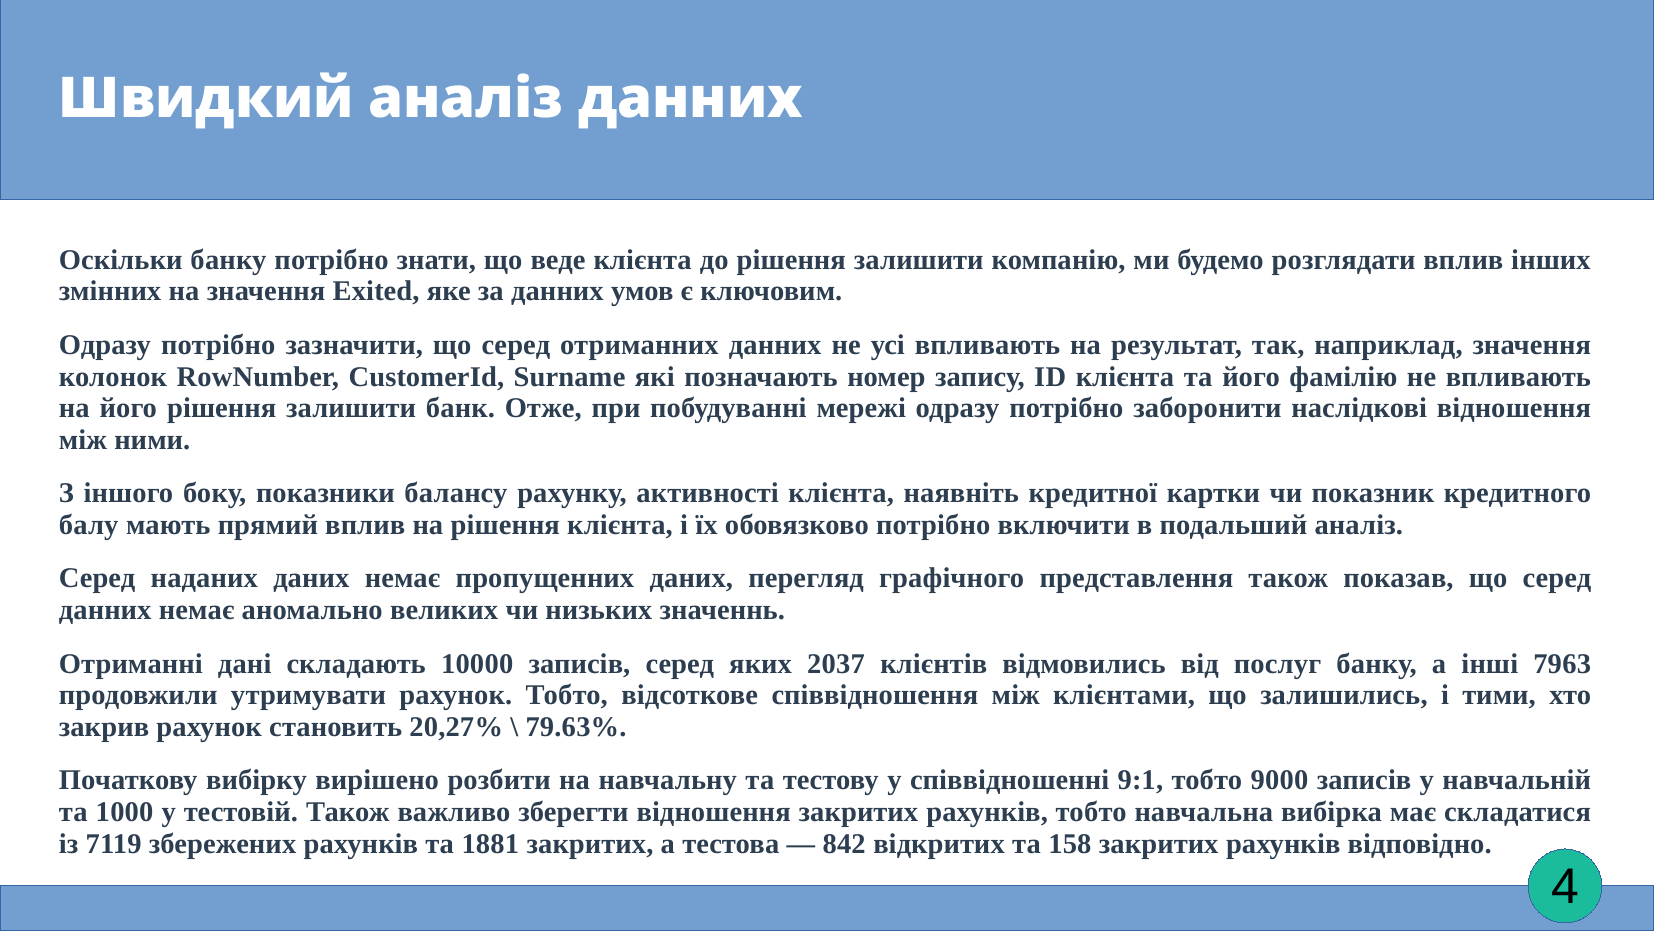

# Швидкий аналіз данних
Оскільки банку потрібно знати, що веде клієнта до рішення залишити компанію, ми будемо розглядати вплив інших змінних на значення Exited, яке за данних умов є ключовим.
Одразу потрібно зазначити, що серед отриманних данних не усі впливають на результат, так, наприклад, значення колонок RowNumber, CustomerId, Surname які позначають номер запису, ID клієнта та його фамілію не впливають на його рішення залишити банк. Отже, при побудуванні мережі одразу потрібно заборонити наслідкові відношення між ними.
З іншого боку, показники балансу рахунку, активності клієнта, наявніть кредитної картки чи показник кредитного балу мають прямий вплив на рішення клієнта, і їх обовязково потрібно включити в подальший аналіз.
Серед наданих даних немає пропущенних даних, перегляд графічного представлення також показав, що серед данних немає аномально великих чи низьких значеннь.
Отриманні дані складають 10000 записів, серед яких 2037 клієнтів відмовились від послуг банку, а інші 7963 продовжили утримувати рахунок. Тобто, відсоткове співвідношення між клієнтами, що залишились, і тими, хто закрив рахунок становить 20,27% \ 79.63%.
Початкову вибірку вирішено розбити на навчальну та тестову у співвідношенні 9:1, тобто 9000 записів у навчальній та 1000 у тестовій. Також важливо зберегти відношення закритих рахунків, тобто навчальна вибірка має складатися із 7119 збережених рахунків та 1881 закритих, а тестова — 842 відкритих та 158 закритих рахунків відповідно.